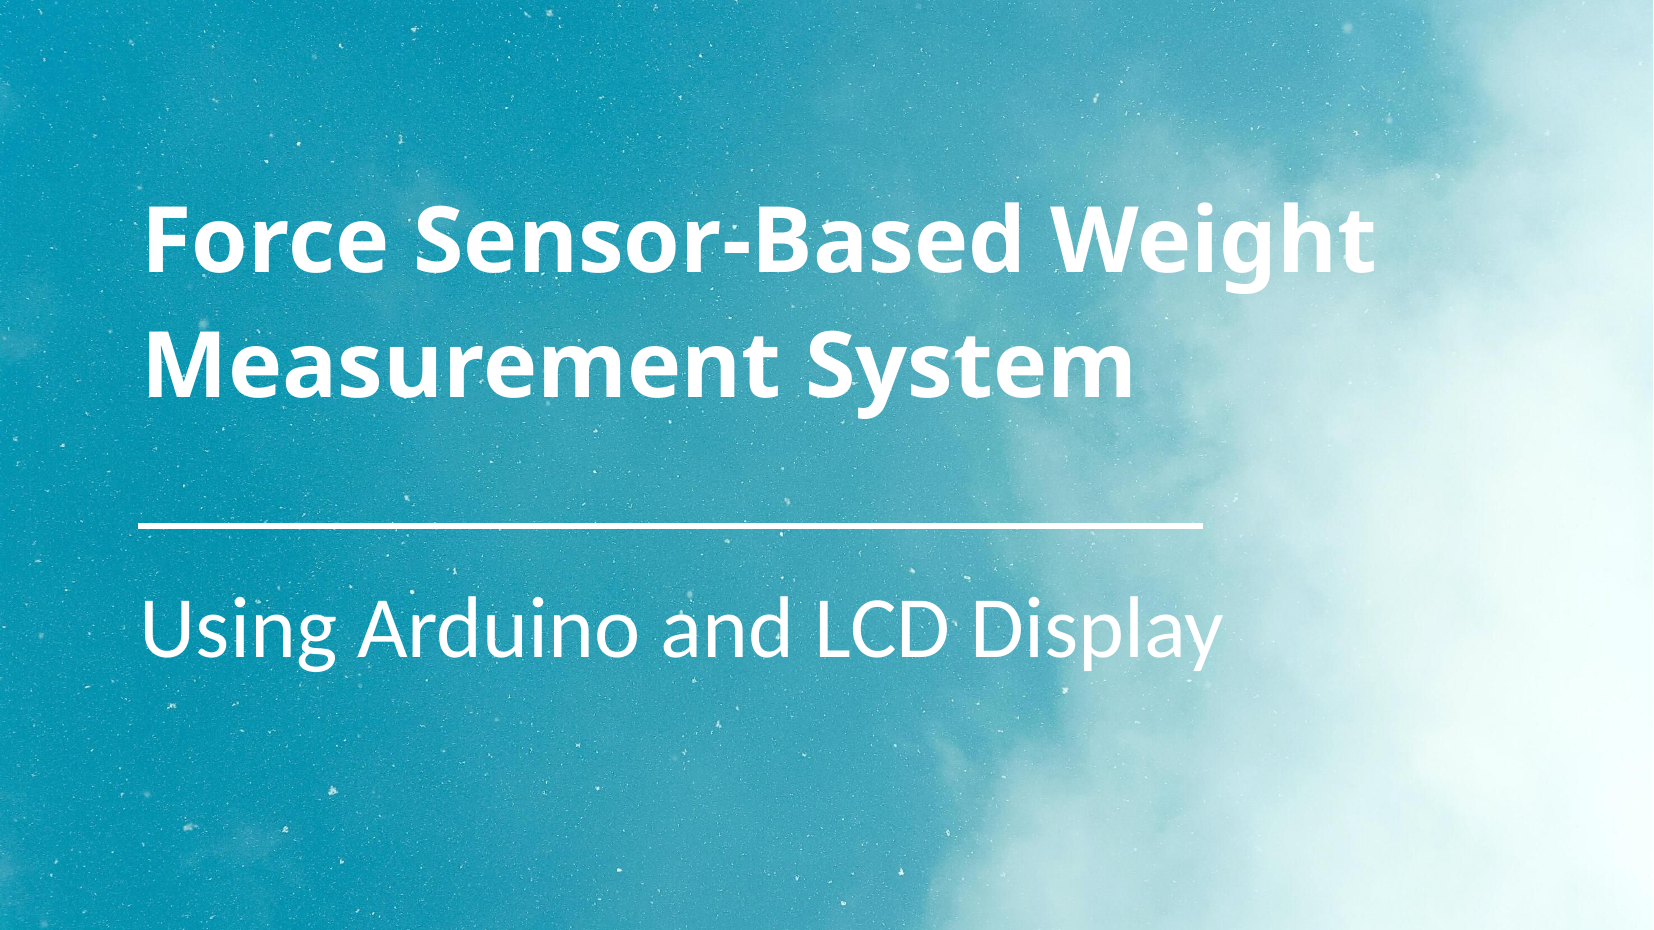

# Force Sensor-Based Weight Measurement System
Using Arduino and LCD Display